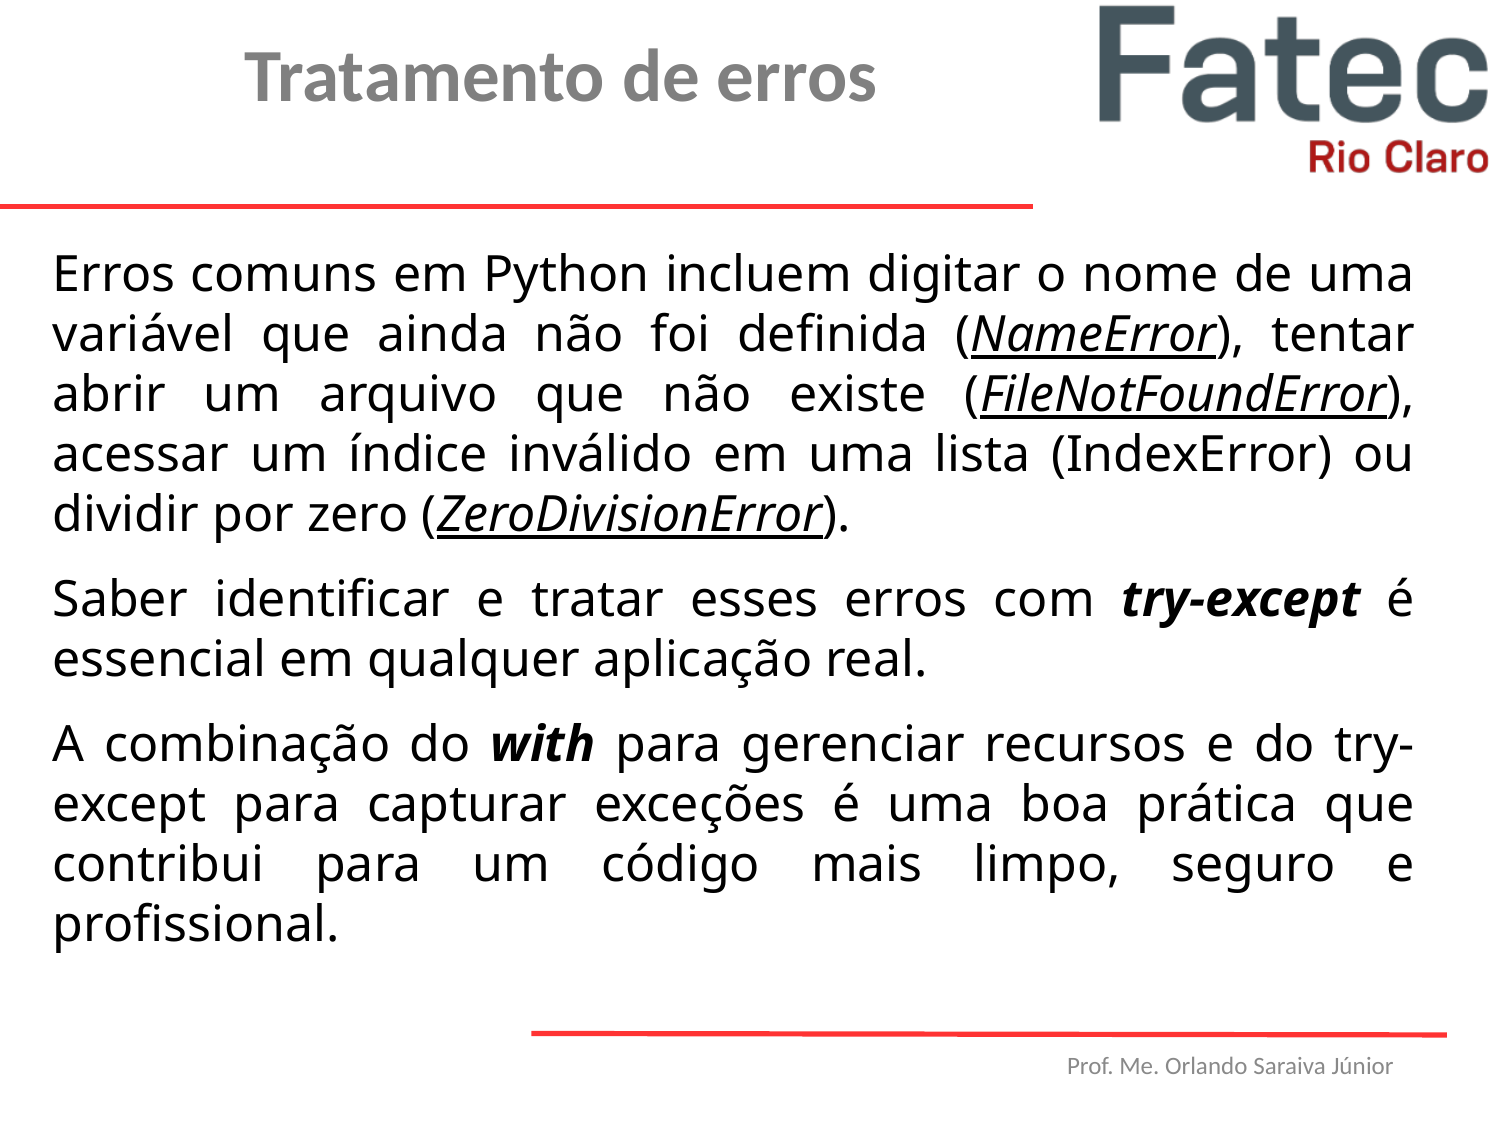

Tratamento de erros
# Erros comuns em Python incluem digitar o nome de uma variável que ainda não foi definida (NameError), tentar abrir um arquivo que não existe (FileNotFoundError), acessar um índice inválido em uma lista (IndexError) ou dividir por zero (ZeroDivisionError).
Saber identificar e tratar esses erros com try-except é essencial em qualquer aplicação real.
A combinação do with para gerenciar recursos e do try-except para capturar exceções é uma boa prática que contribui para um código mais limpo, seguro e profissional.